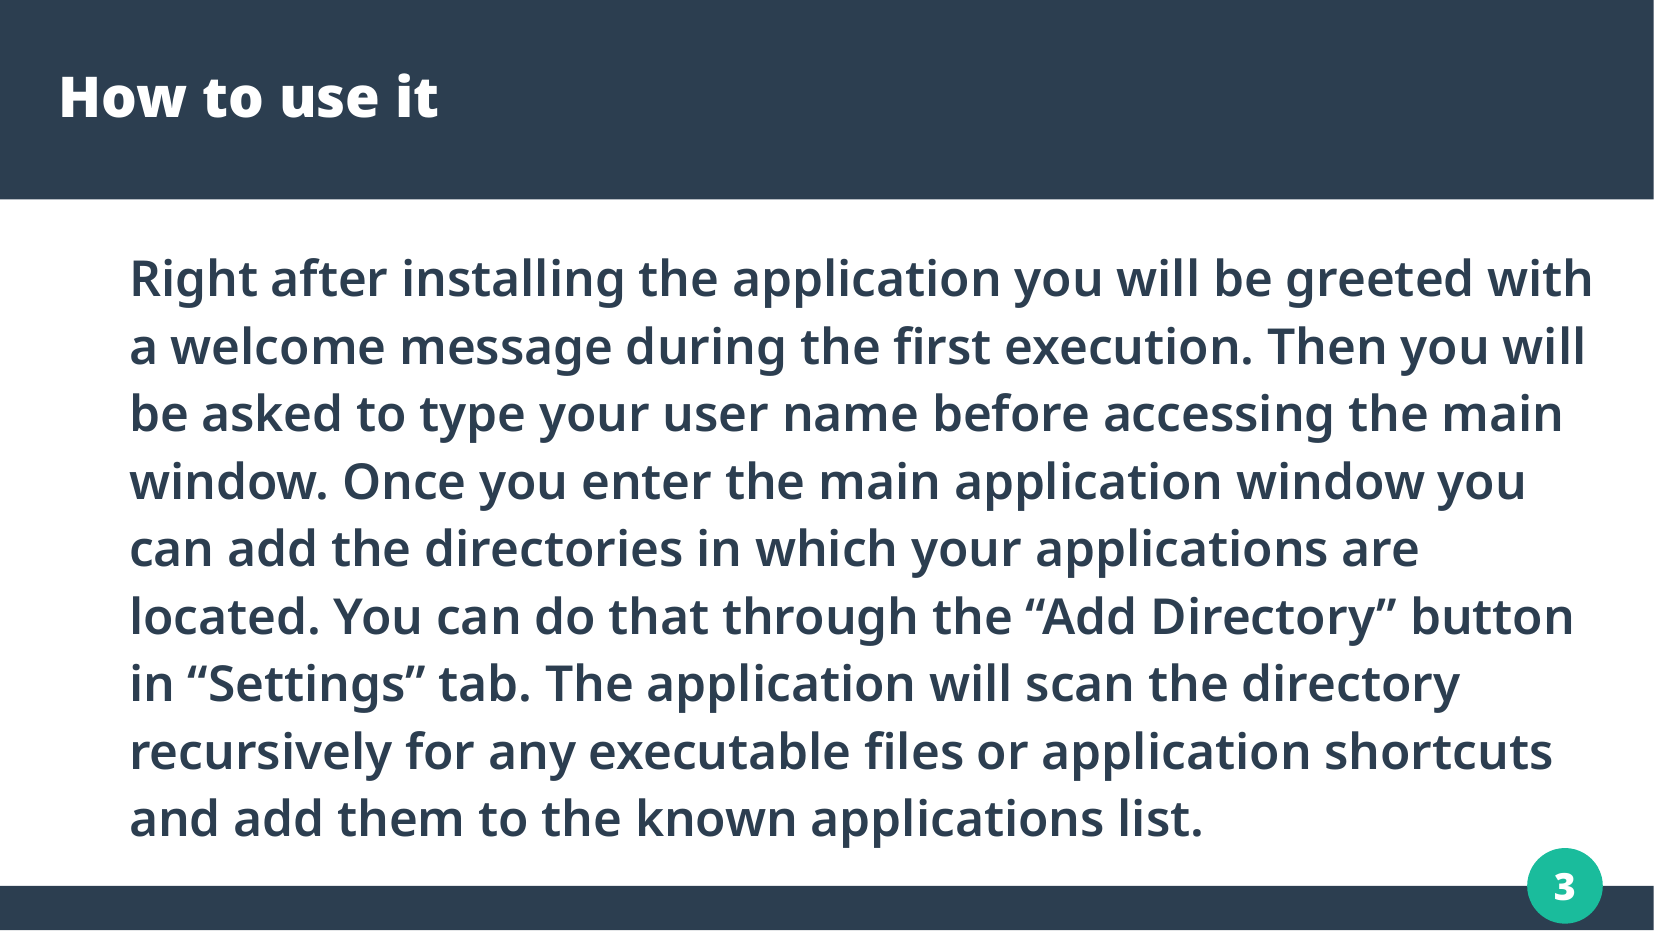

# How to use it
Right after installing the application you will be greeted with a welcome message during the first execution. Then you will be asked to type your user name before accessing the main window. Once you enter the main application window you can add the directories in which your applications are located. You can do that through the “Add Directory” button in “Settings” tab. The application will scan the directory recursively for any executable files or application shortcuts and add them to the known applications list.